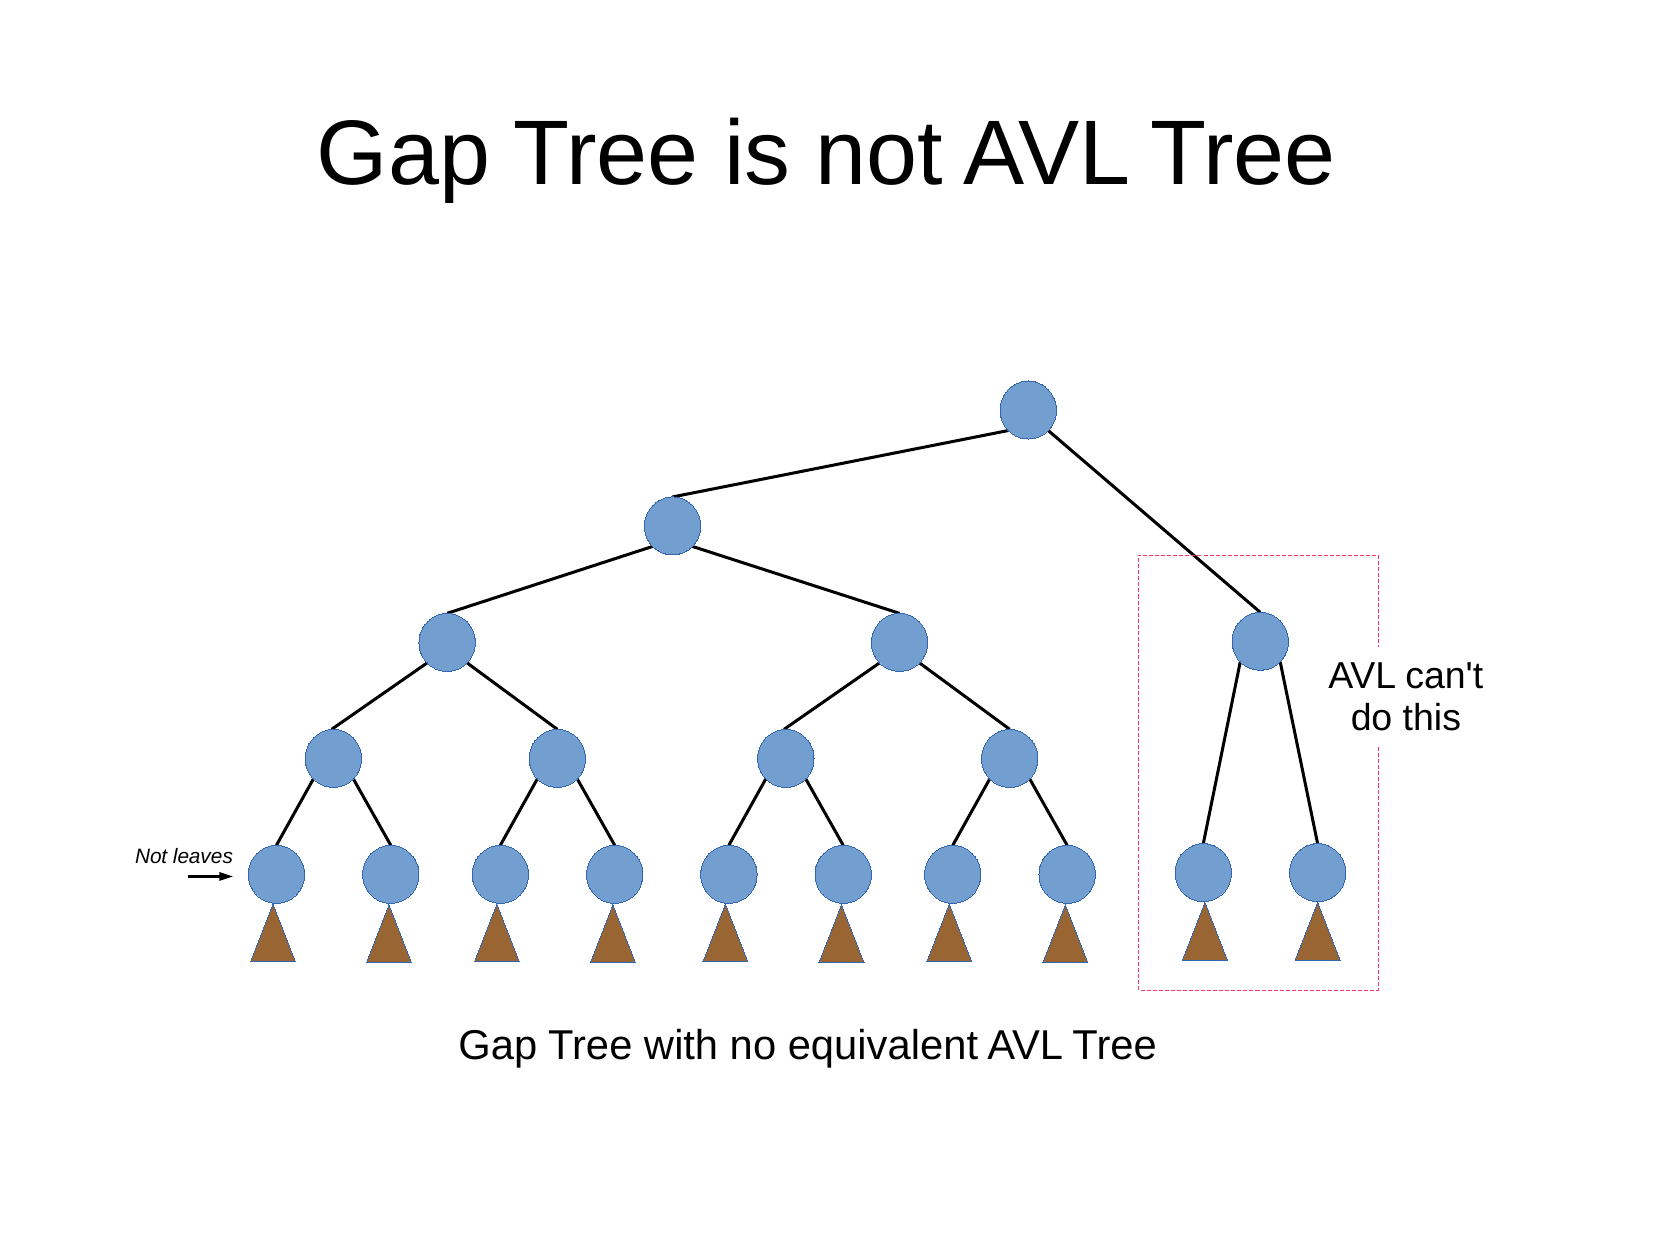

# Gap Tree is not AVL Tree
AVL can't
do this
Not leaves
Gap Tree with no equivalent AVL Tree